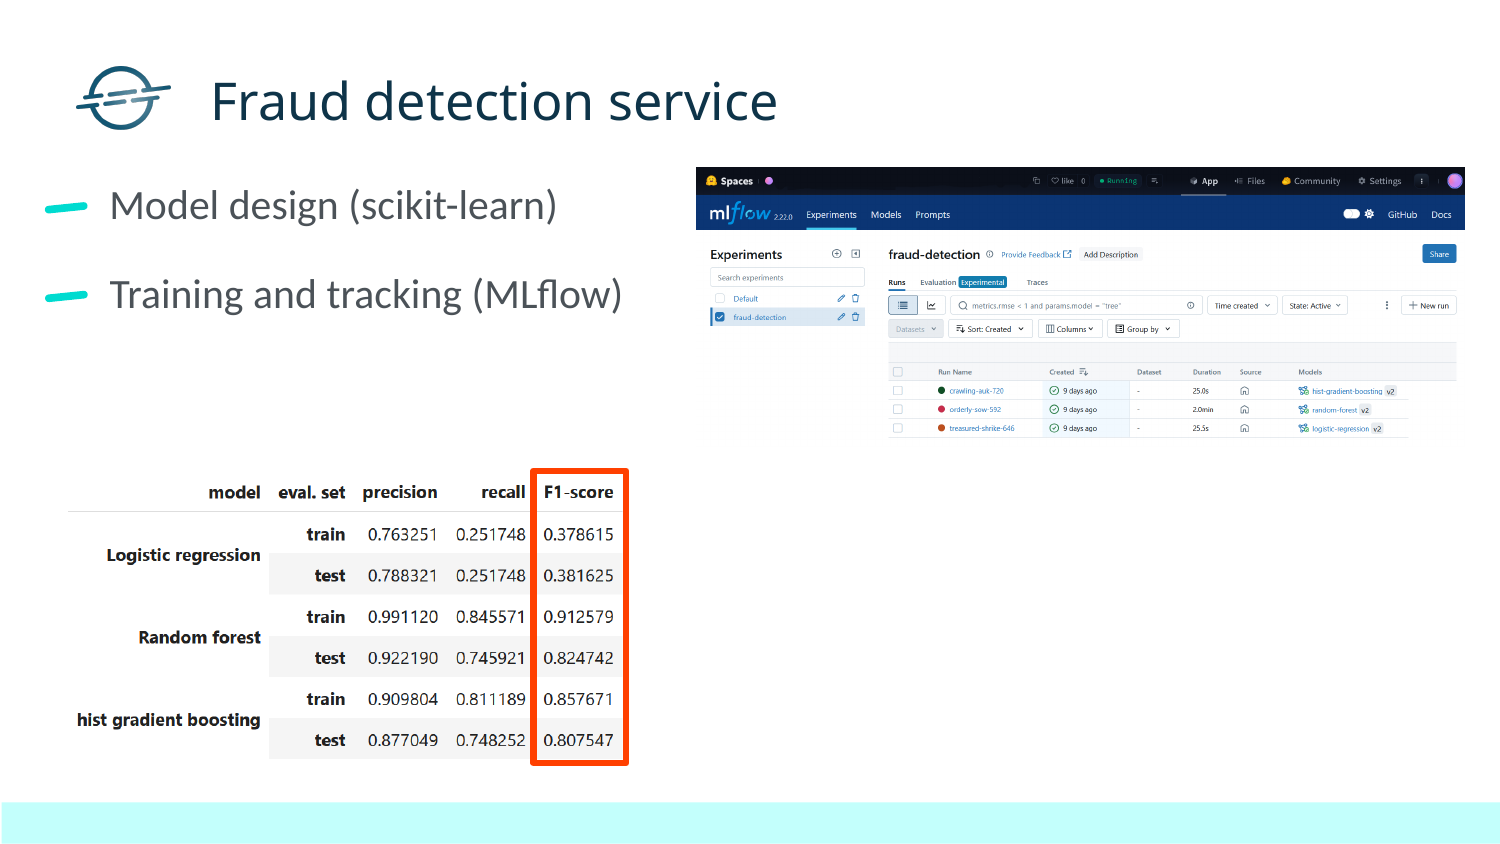

# Fraud detection service
Model design (scikit-learn)
Training and tracking (MLflow)